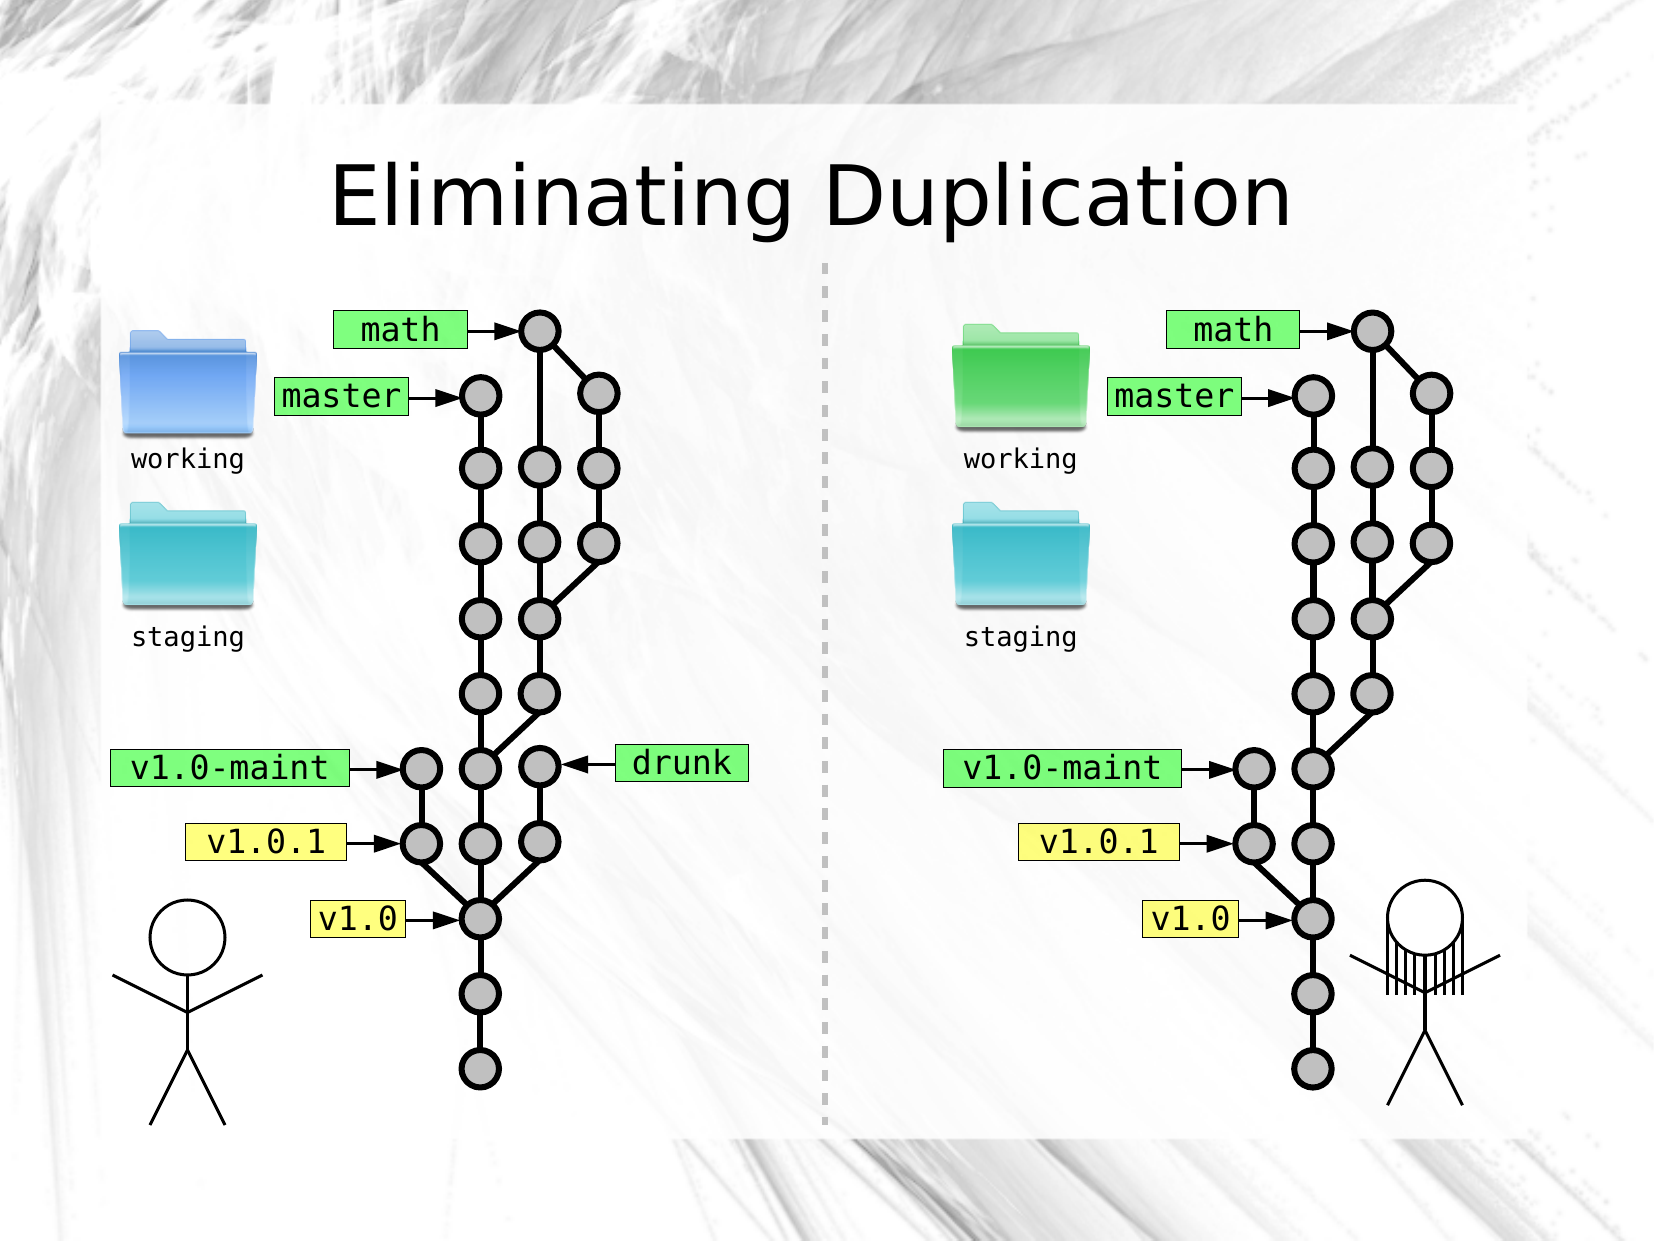

# Eliminating Duplication
math
math
working
working
master
master
staging
staging
drunk
v1.0-maint
v1.0-maint
v1.0.1
v1.0.1
v1.0
v1.0